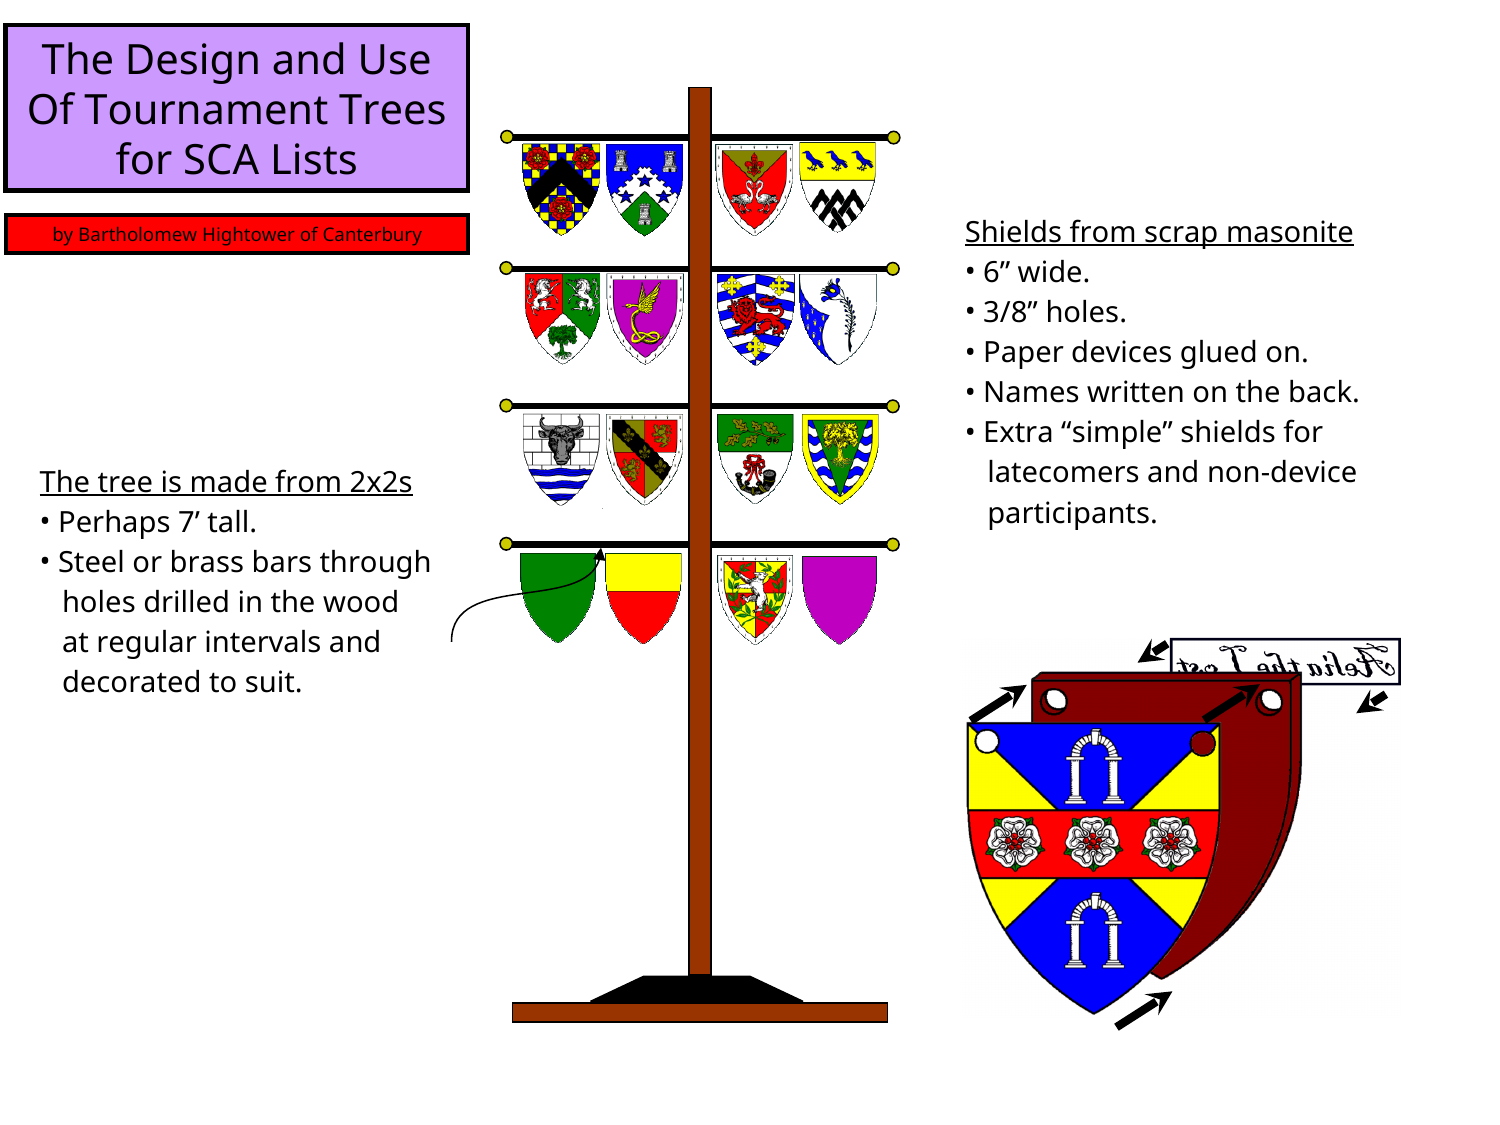

The Design and Use
Of Tournament Trees for SCA Lists
Shields from scrap masonite
 6” wide.
 3/8” holes.
 Paper devices glued on.
 Names written on the back.
 Extra “simple” shields for
 latecomers and non-device
 participants.
by Bartholomew Hightower of Canterbury
The tree is made from 2x2s
 Perhaps 7’ tall.
 Steel or brass bars through
 holes drilled in the wood
 at regular intervals and
 decorated to suit.